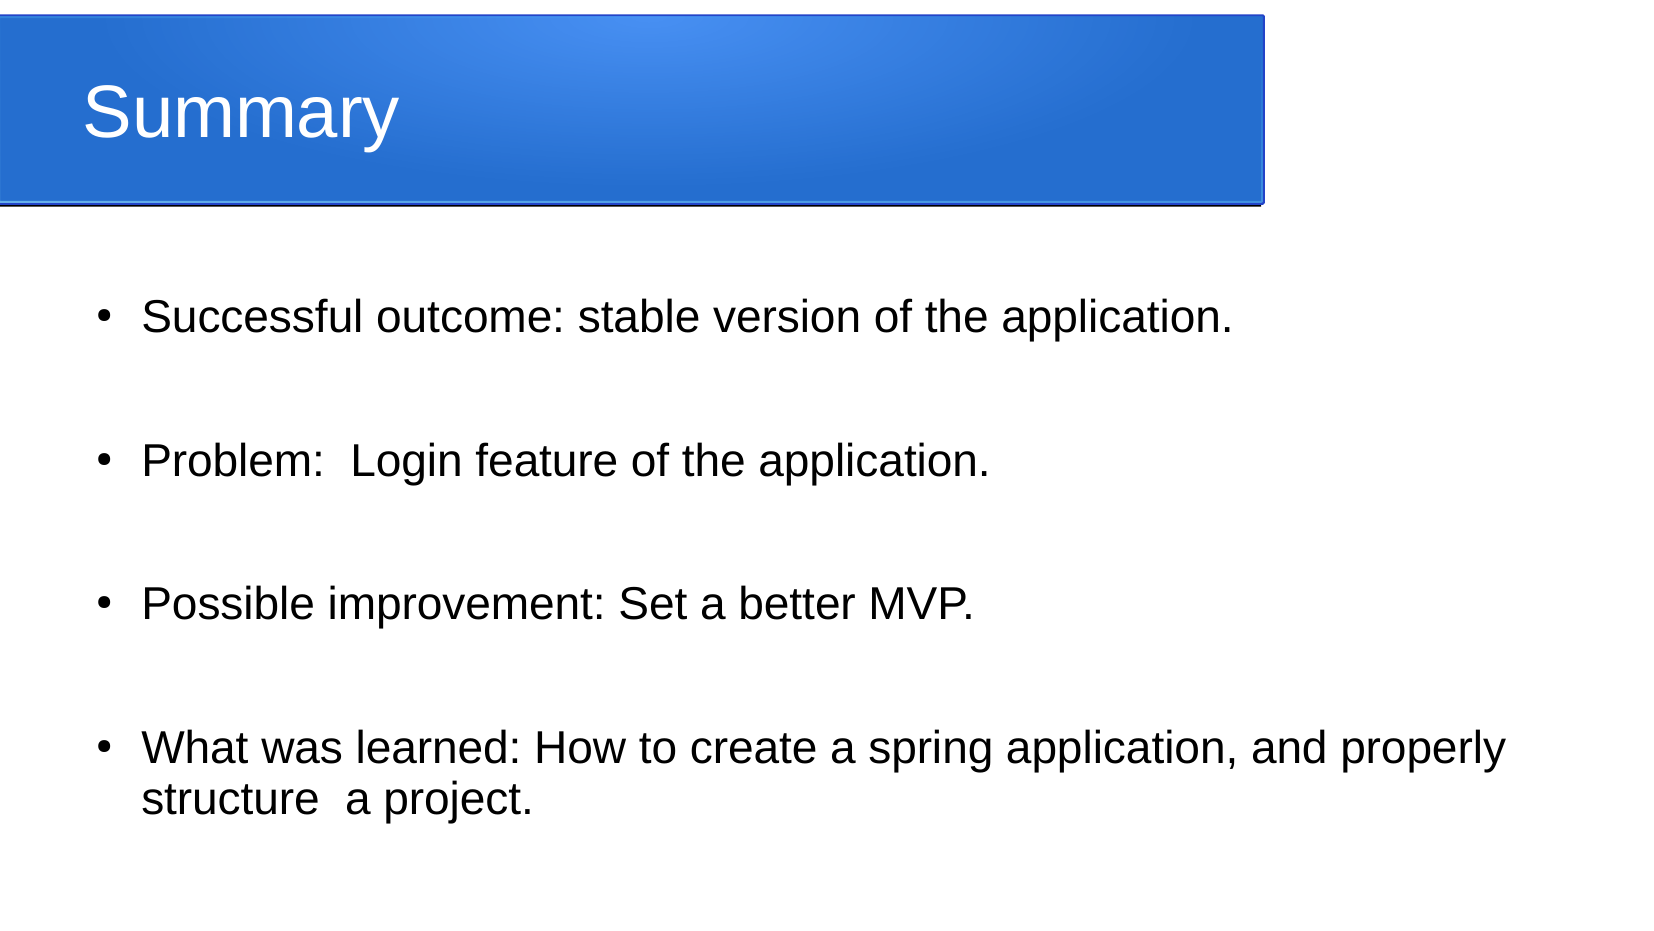

# Summary
Successful outcome: stable version of the application.
Problem: Login feature of the application.
Possible improvement: Set a better MVP.
What was learned: How to create a spring application, and properly structure a project.